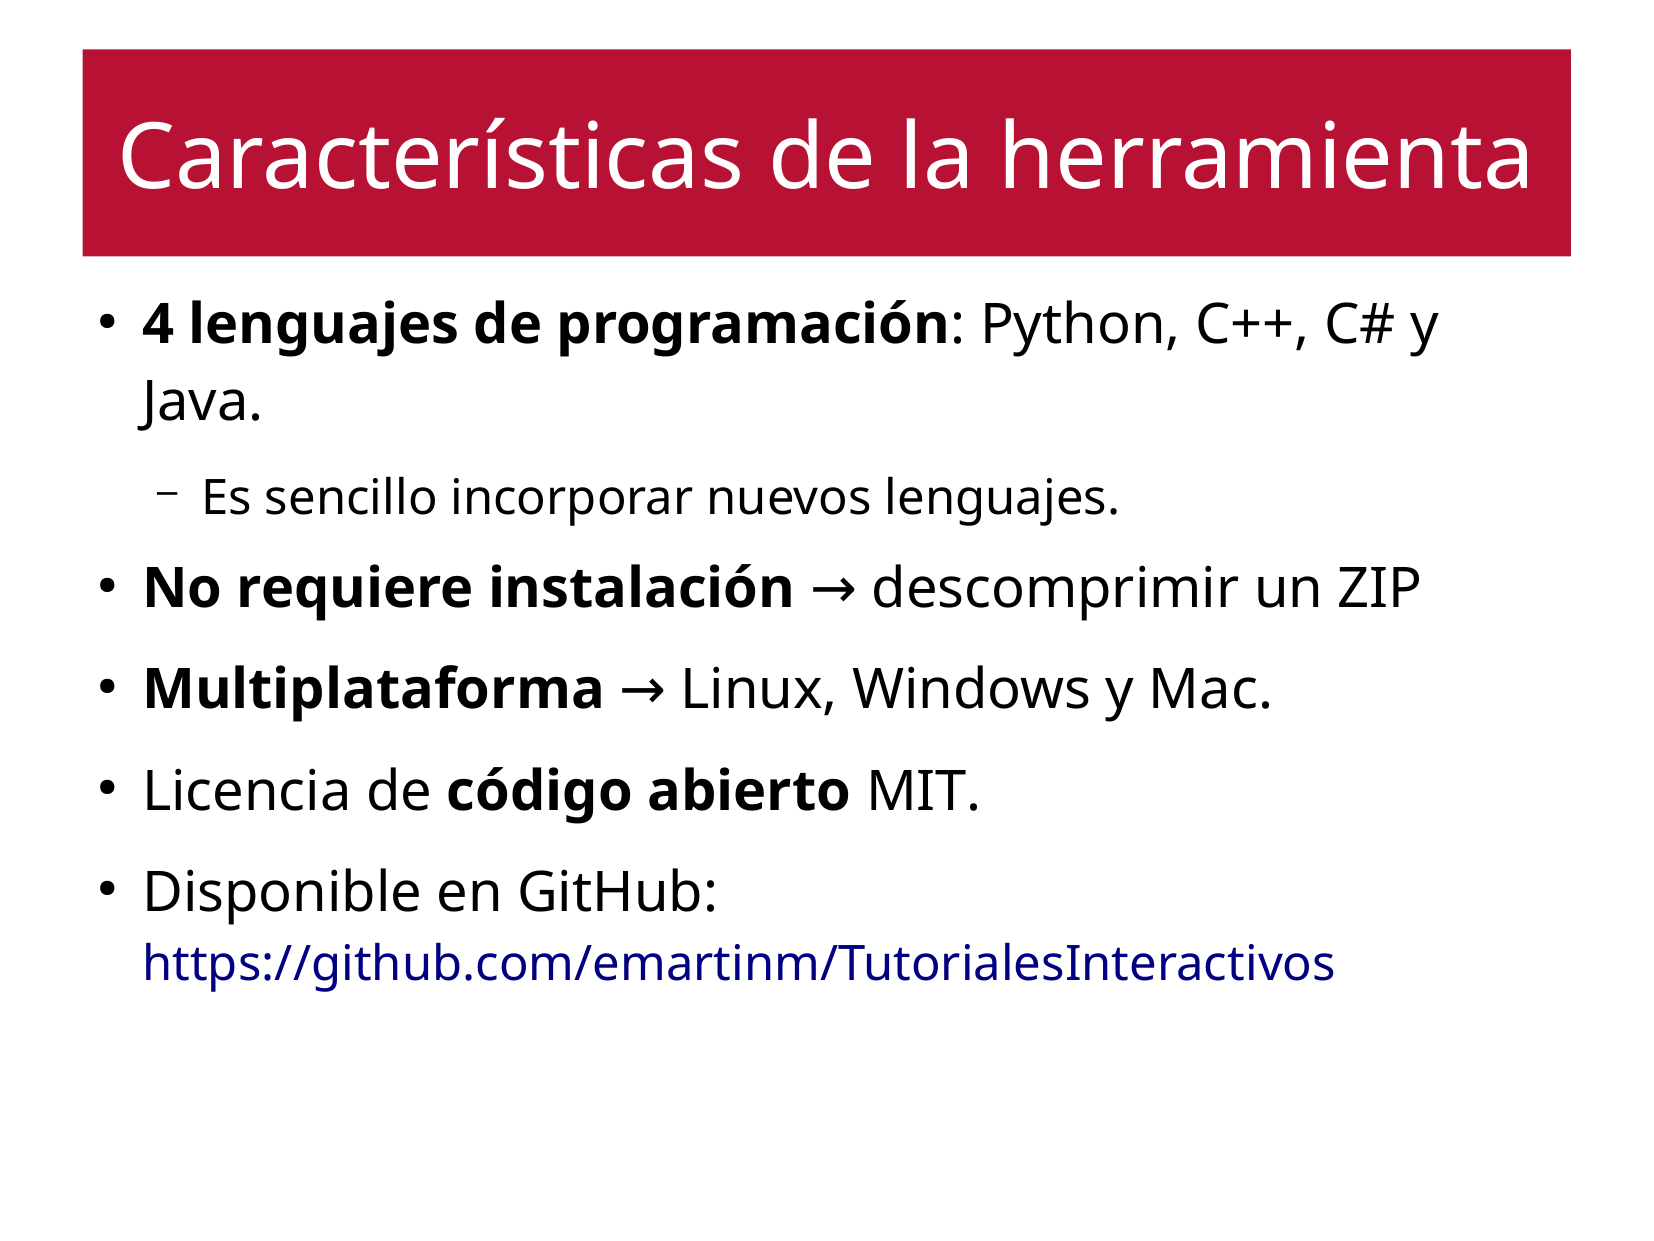

# Características de la herramienta
4 lenguajes de programación: Python, C++, C# y Java.
Es sencillo incorporar nuevos lenguajes.
No requiere instalación → descomprimir un ZIP
Multiplataforma → Linux, Windows y Mac.
Licencia de código abierto MIT.
Disponible en GitHub:
https://github.com/emartinm/TutorialesInteractivos